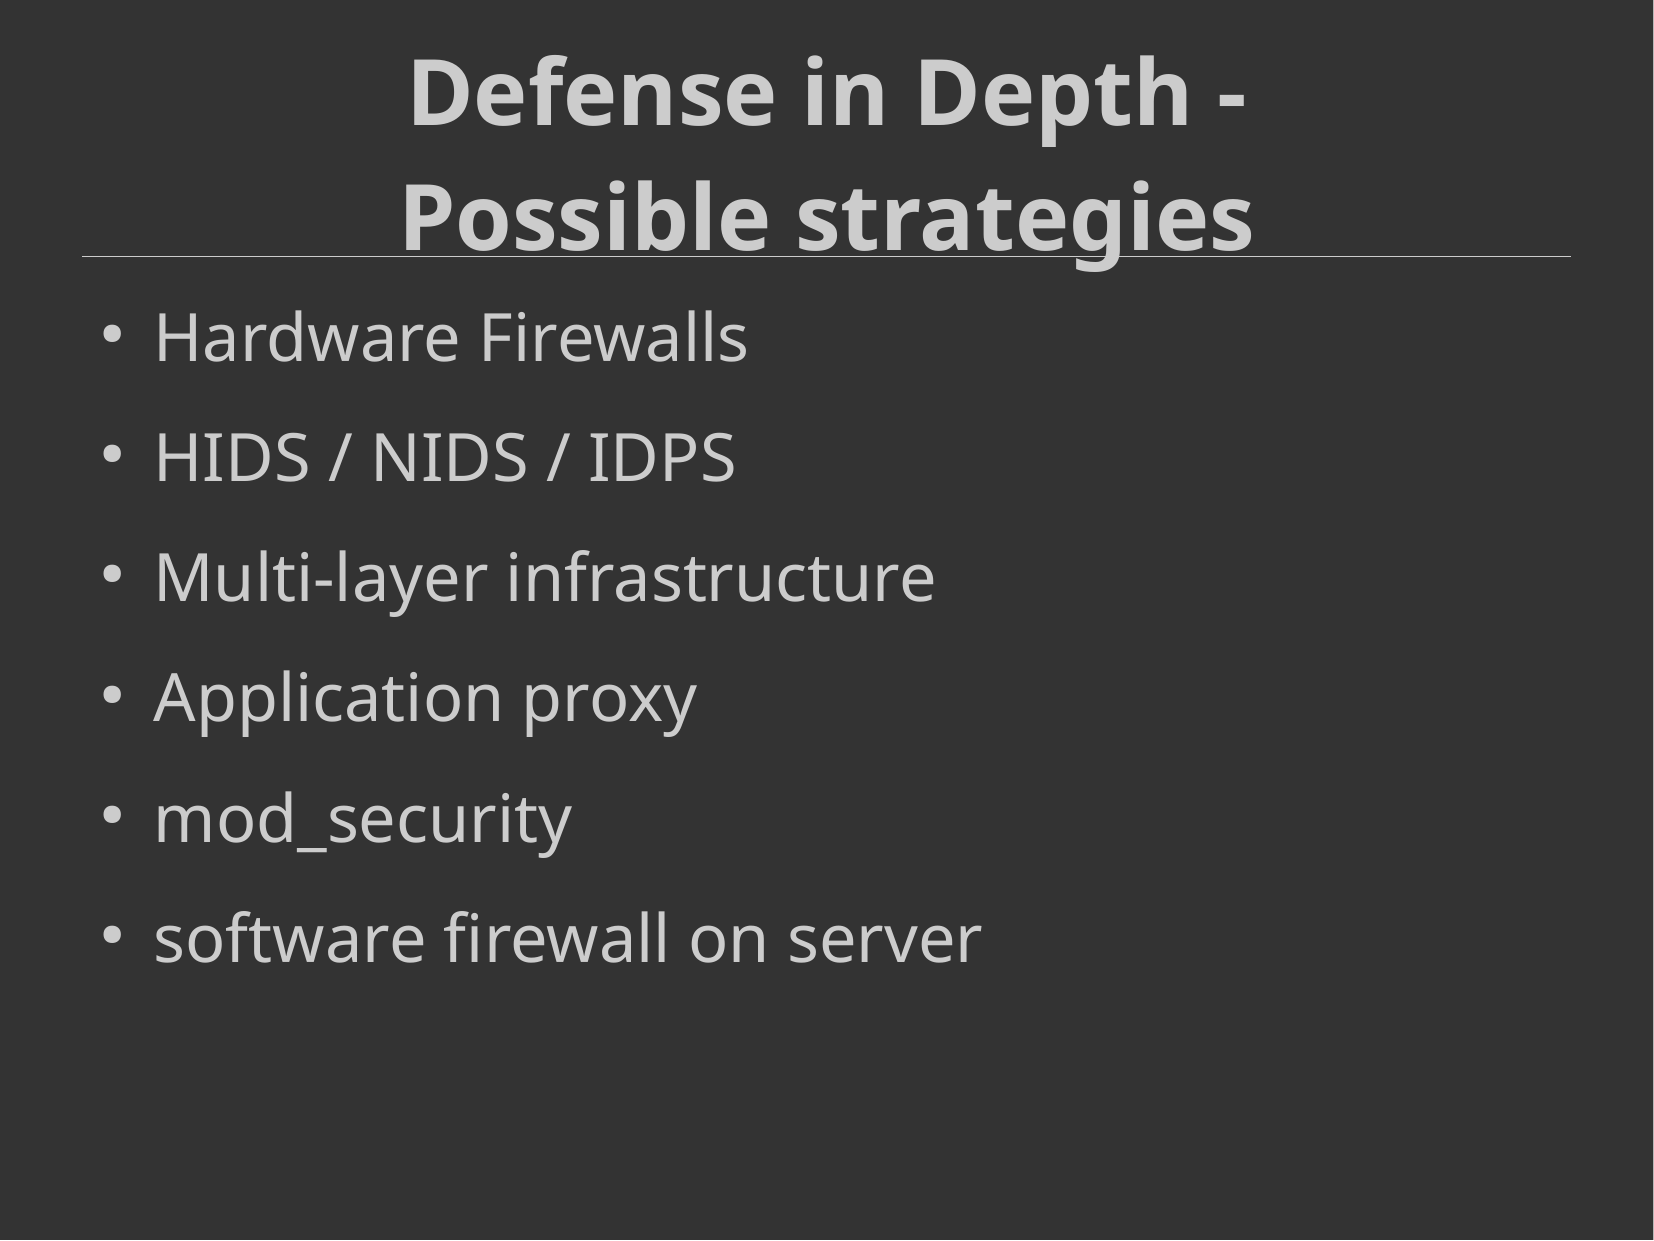

# Defense in Depth - Possible strategies
Hardware Firewalls
HIDS / NIDS / IDPS
Multi-layer infrastructure
Application proxy
mod_security
software firewall on server